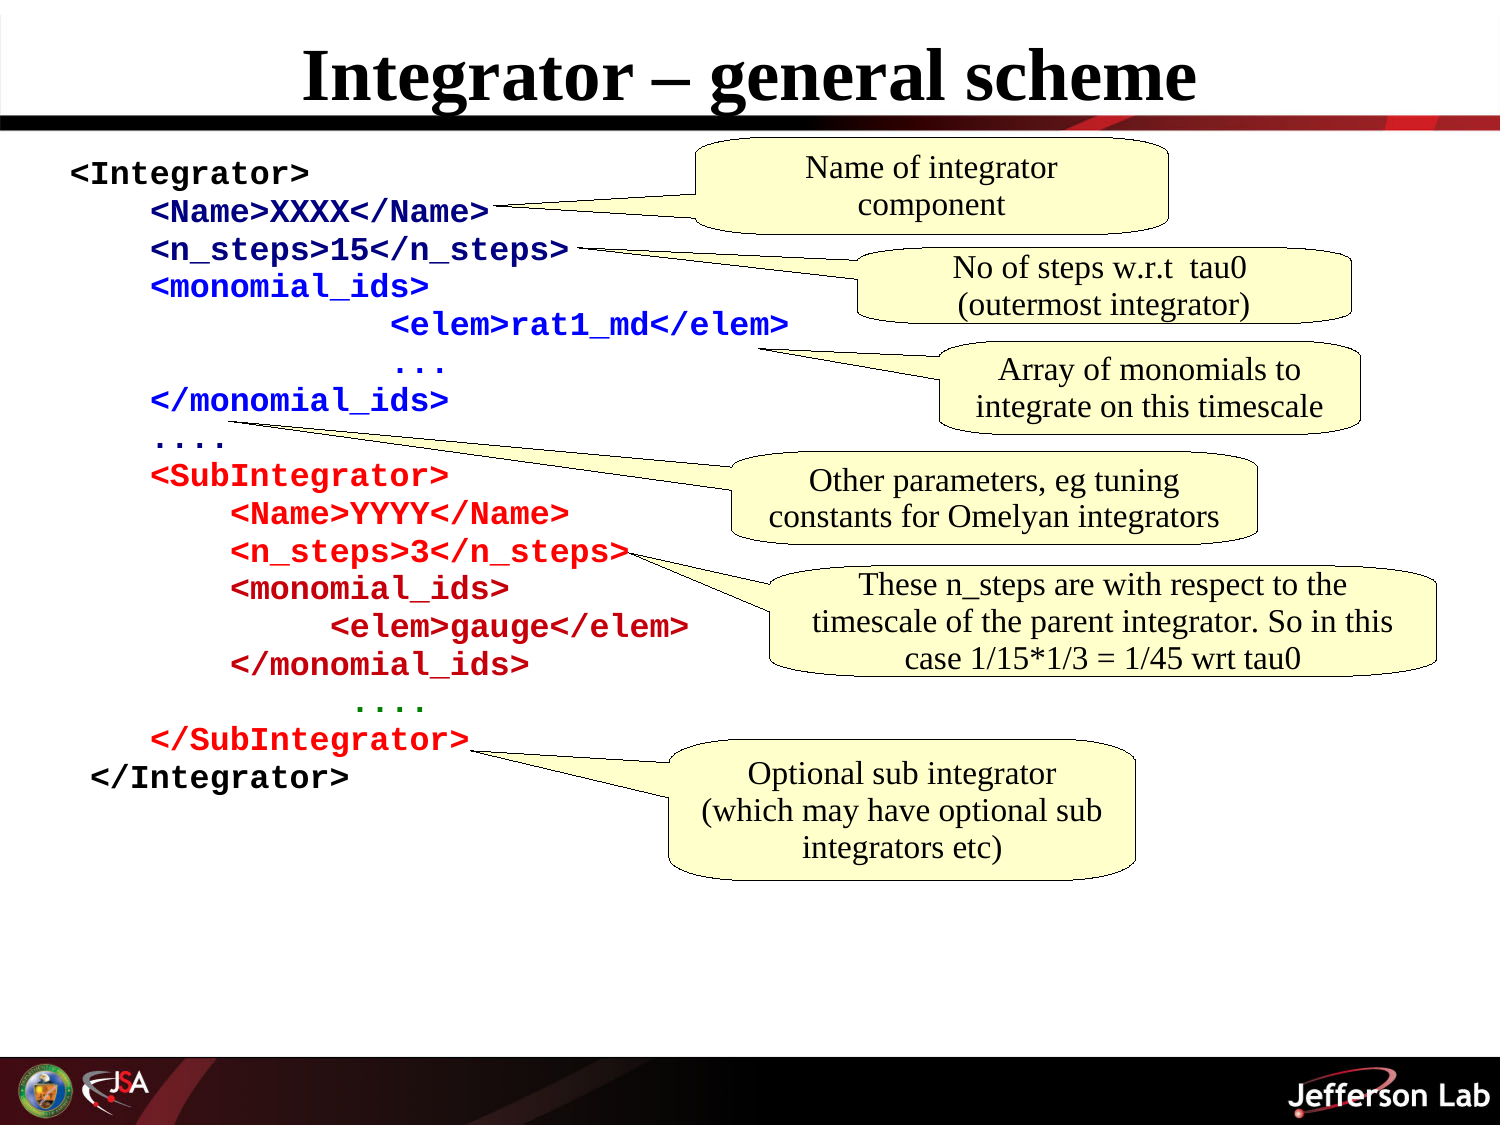

# Integrator – general scheme
Name of integrator component
<Integrator>
 <Name>XXXX</Name>
 <n_steps>15</n_steps>
 <monomial_ids>
 <elem>rat1_md</elem>
 ...
 </monomial_ids>
 ....
 <SubIntegrator>
 <Name>YYYY</Name>
 <n_steps>3</n_steps>
 <monomial_ids>
 <elem>gauge</elem>
 </monomial_ids>
 ....
 </SubIntegrator>
 </Integrator>
No of steps w.r.t tau0 (outermost integrator)
Array of monomials to integrate on this timescale
Other parameters, eg tuning constants for Omelyan integrators
These n_steps are with respect to the timescale of the parent integrator. So in this case 1/15*1/3 = 1/45 wrt tau0
Optional sub integrator
(which may have optional sub integrators etc)